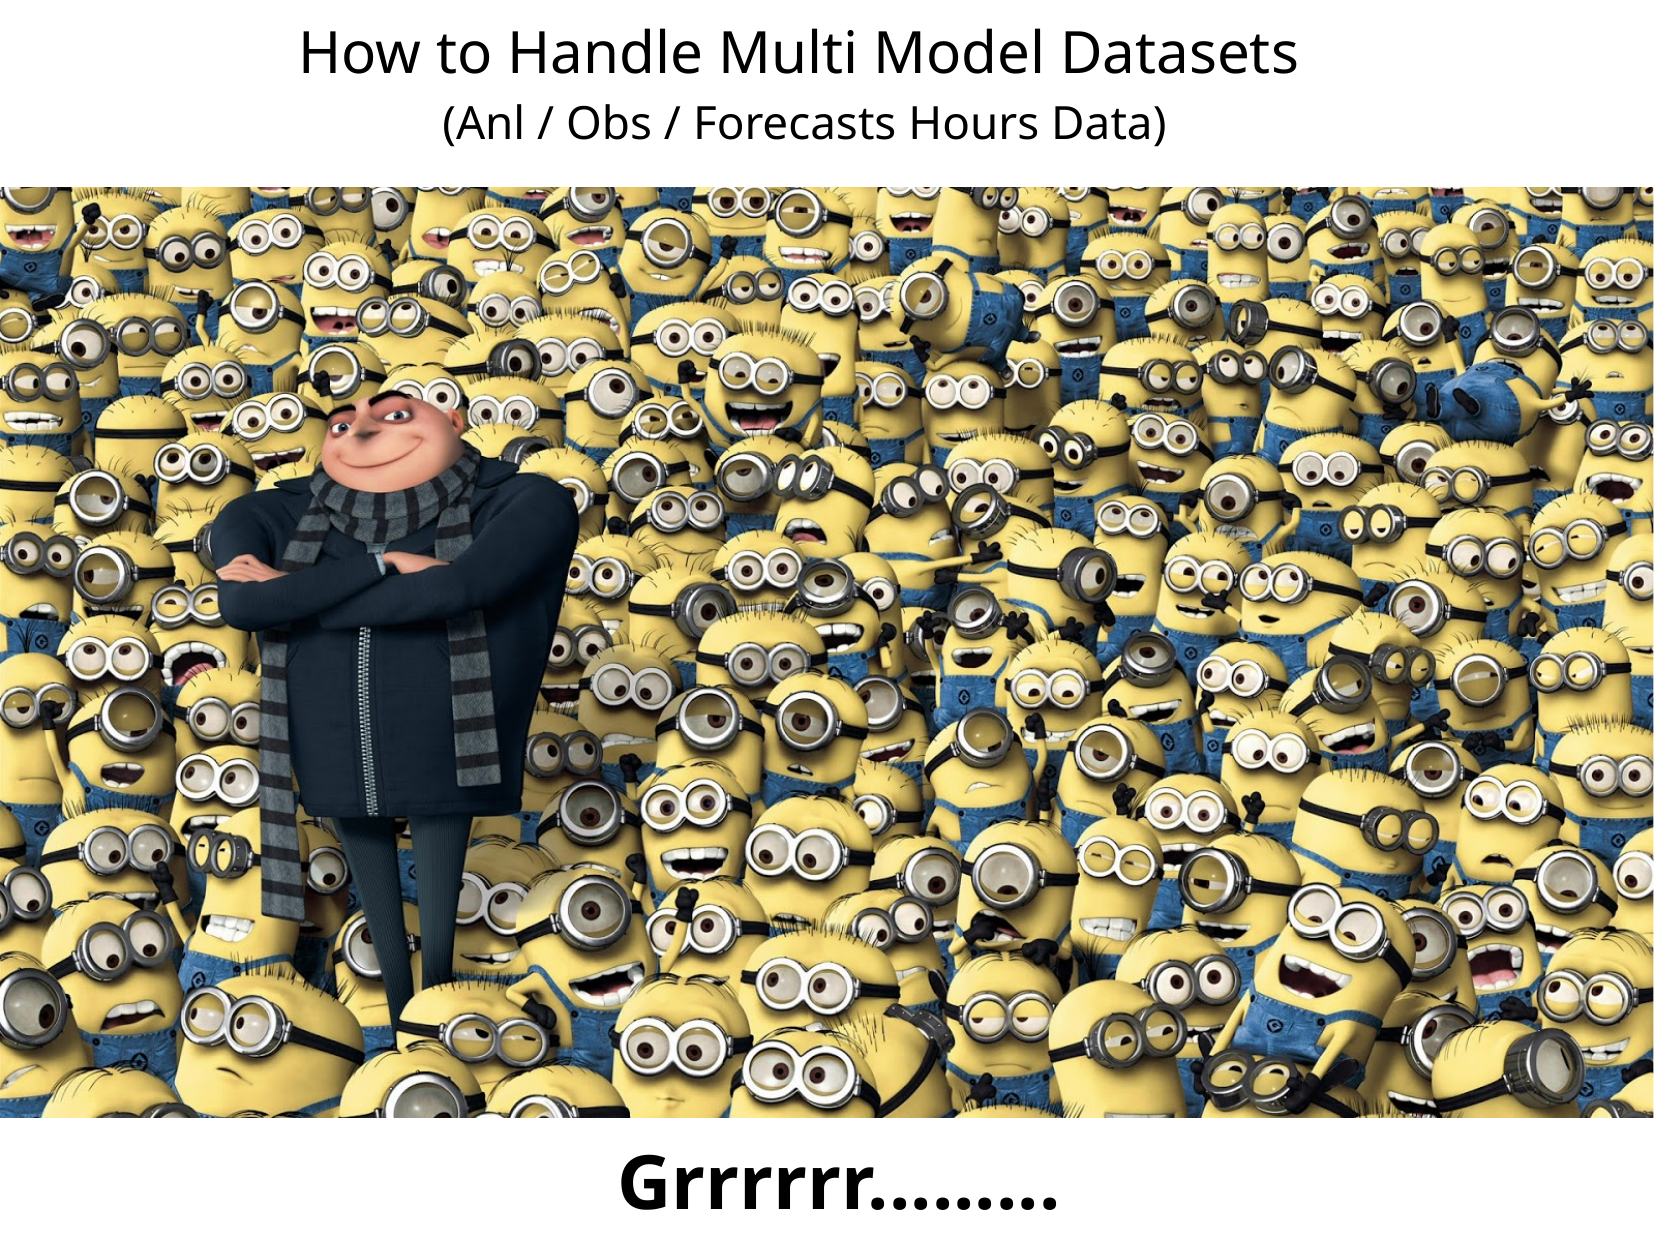

How to Handle Multi Model Datasets
 (Anl / Obs / Forecasts Hours Data)
Grrrrrr.........